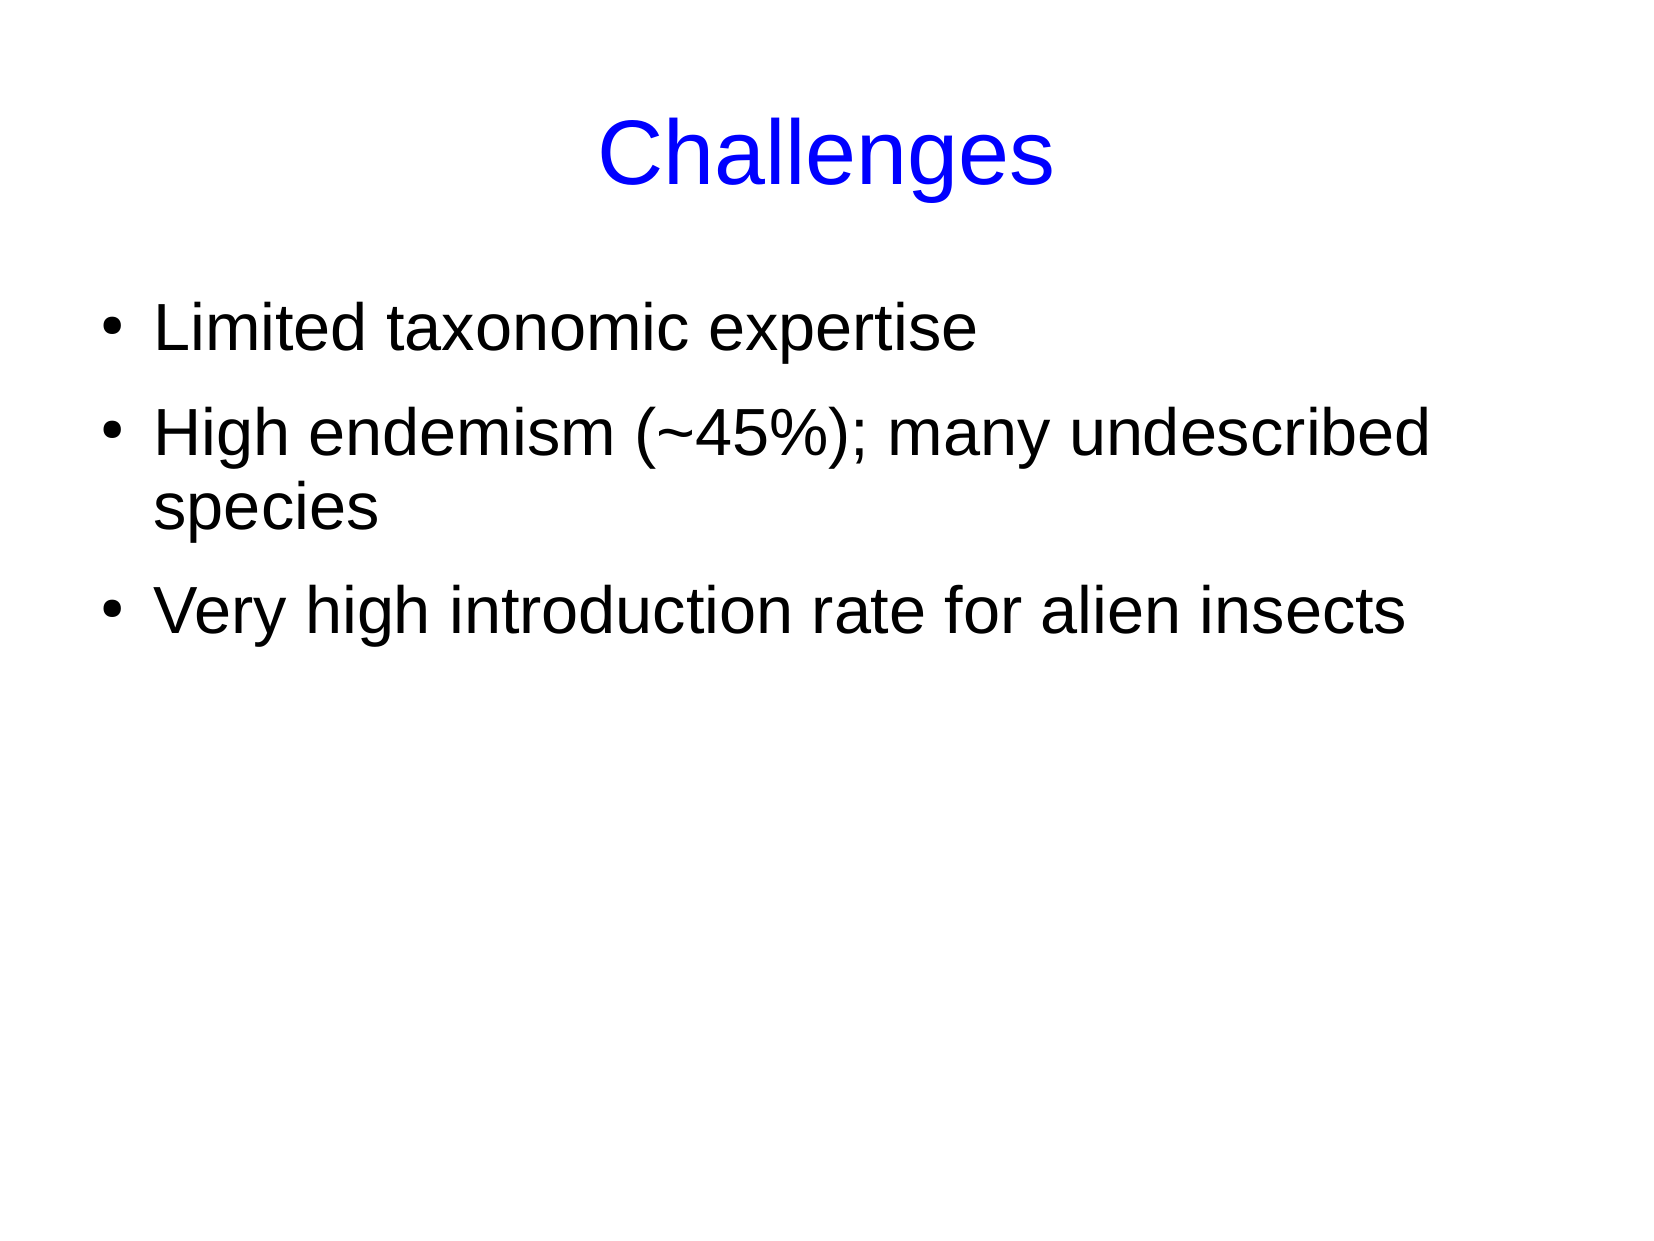

# Challenges
Limited taxonomic expertise
High endemism (~45%); many undescribed species
Very high introduction rate for alien insects